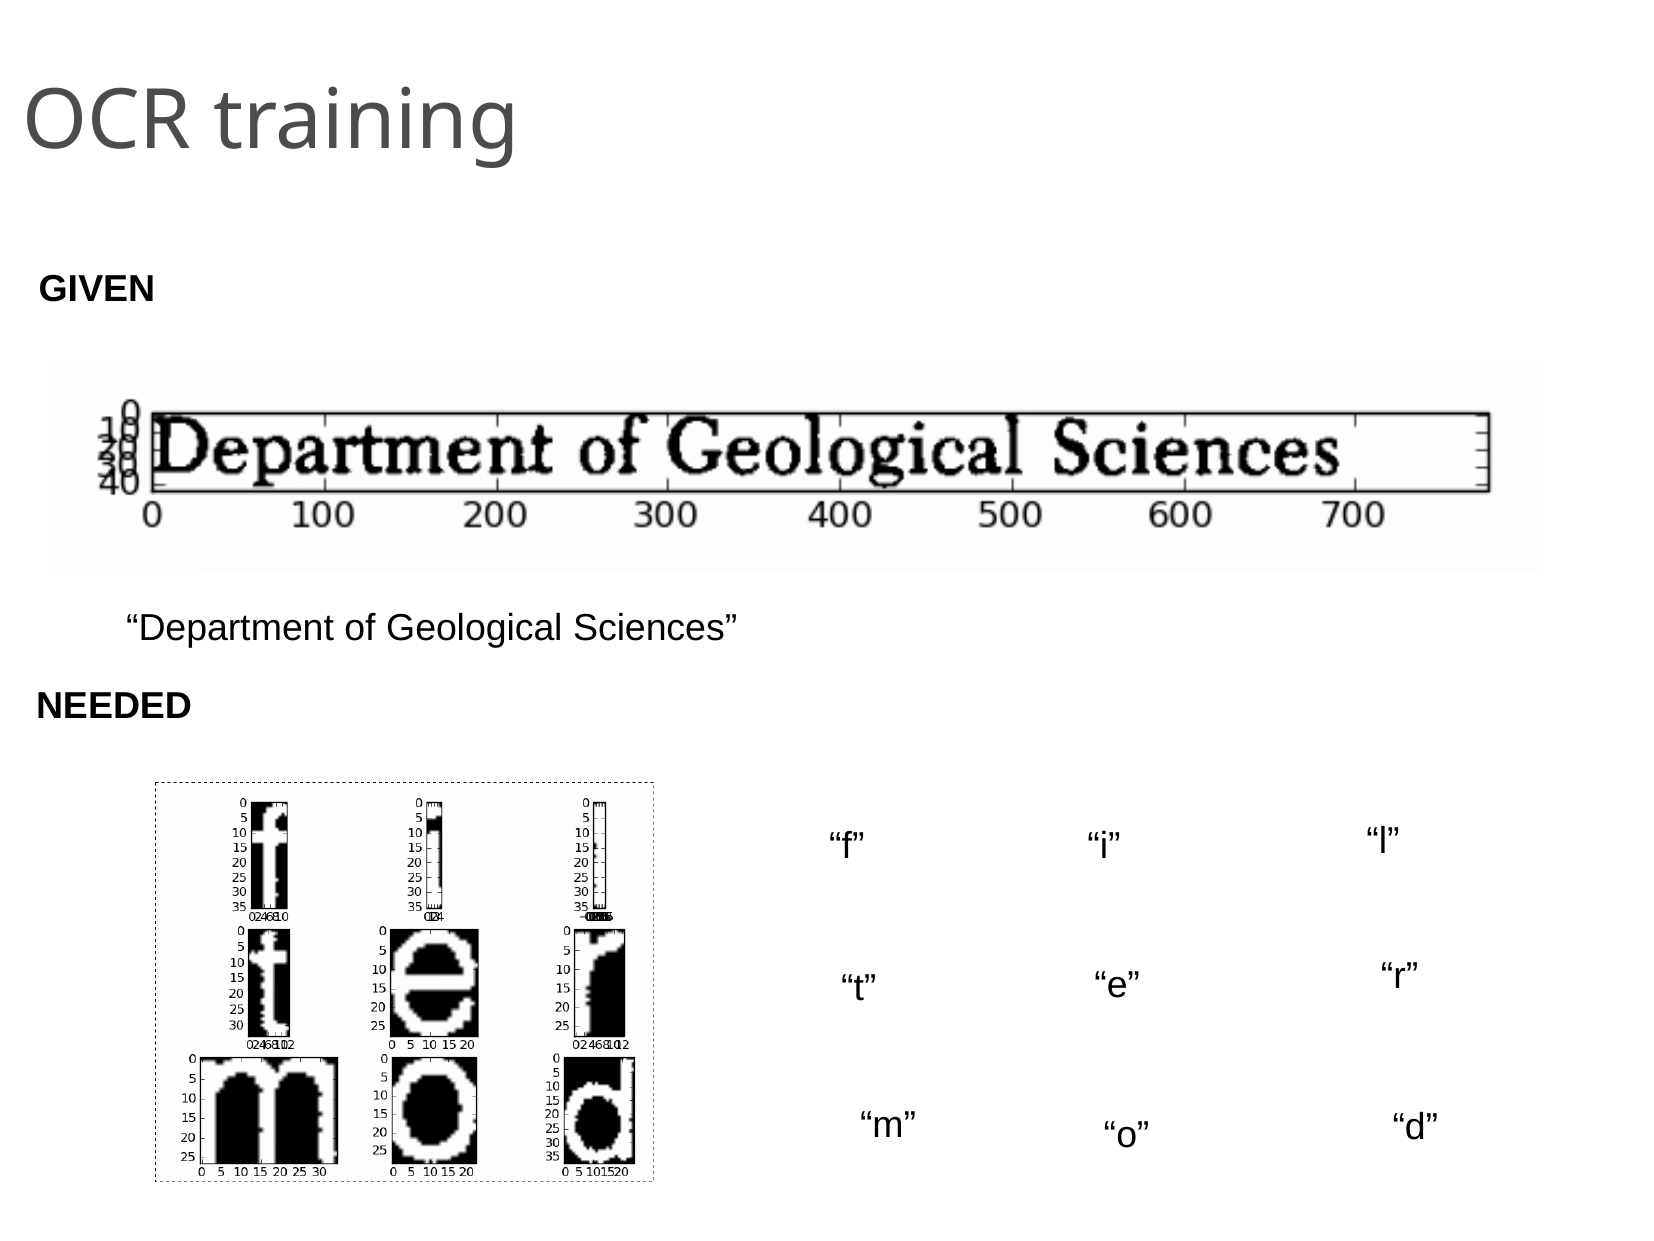

# OCR training
GIVEN
“Department of Geological Sciences”
NEEDED
“l”
“f”
“i”
“r”
“e”
“t”
“m”
“d”
“o”